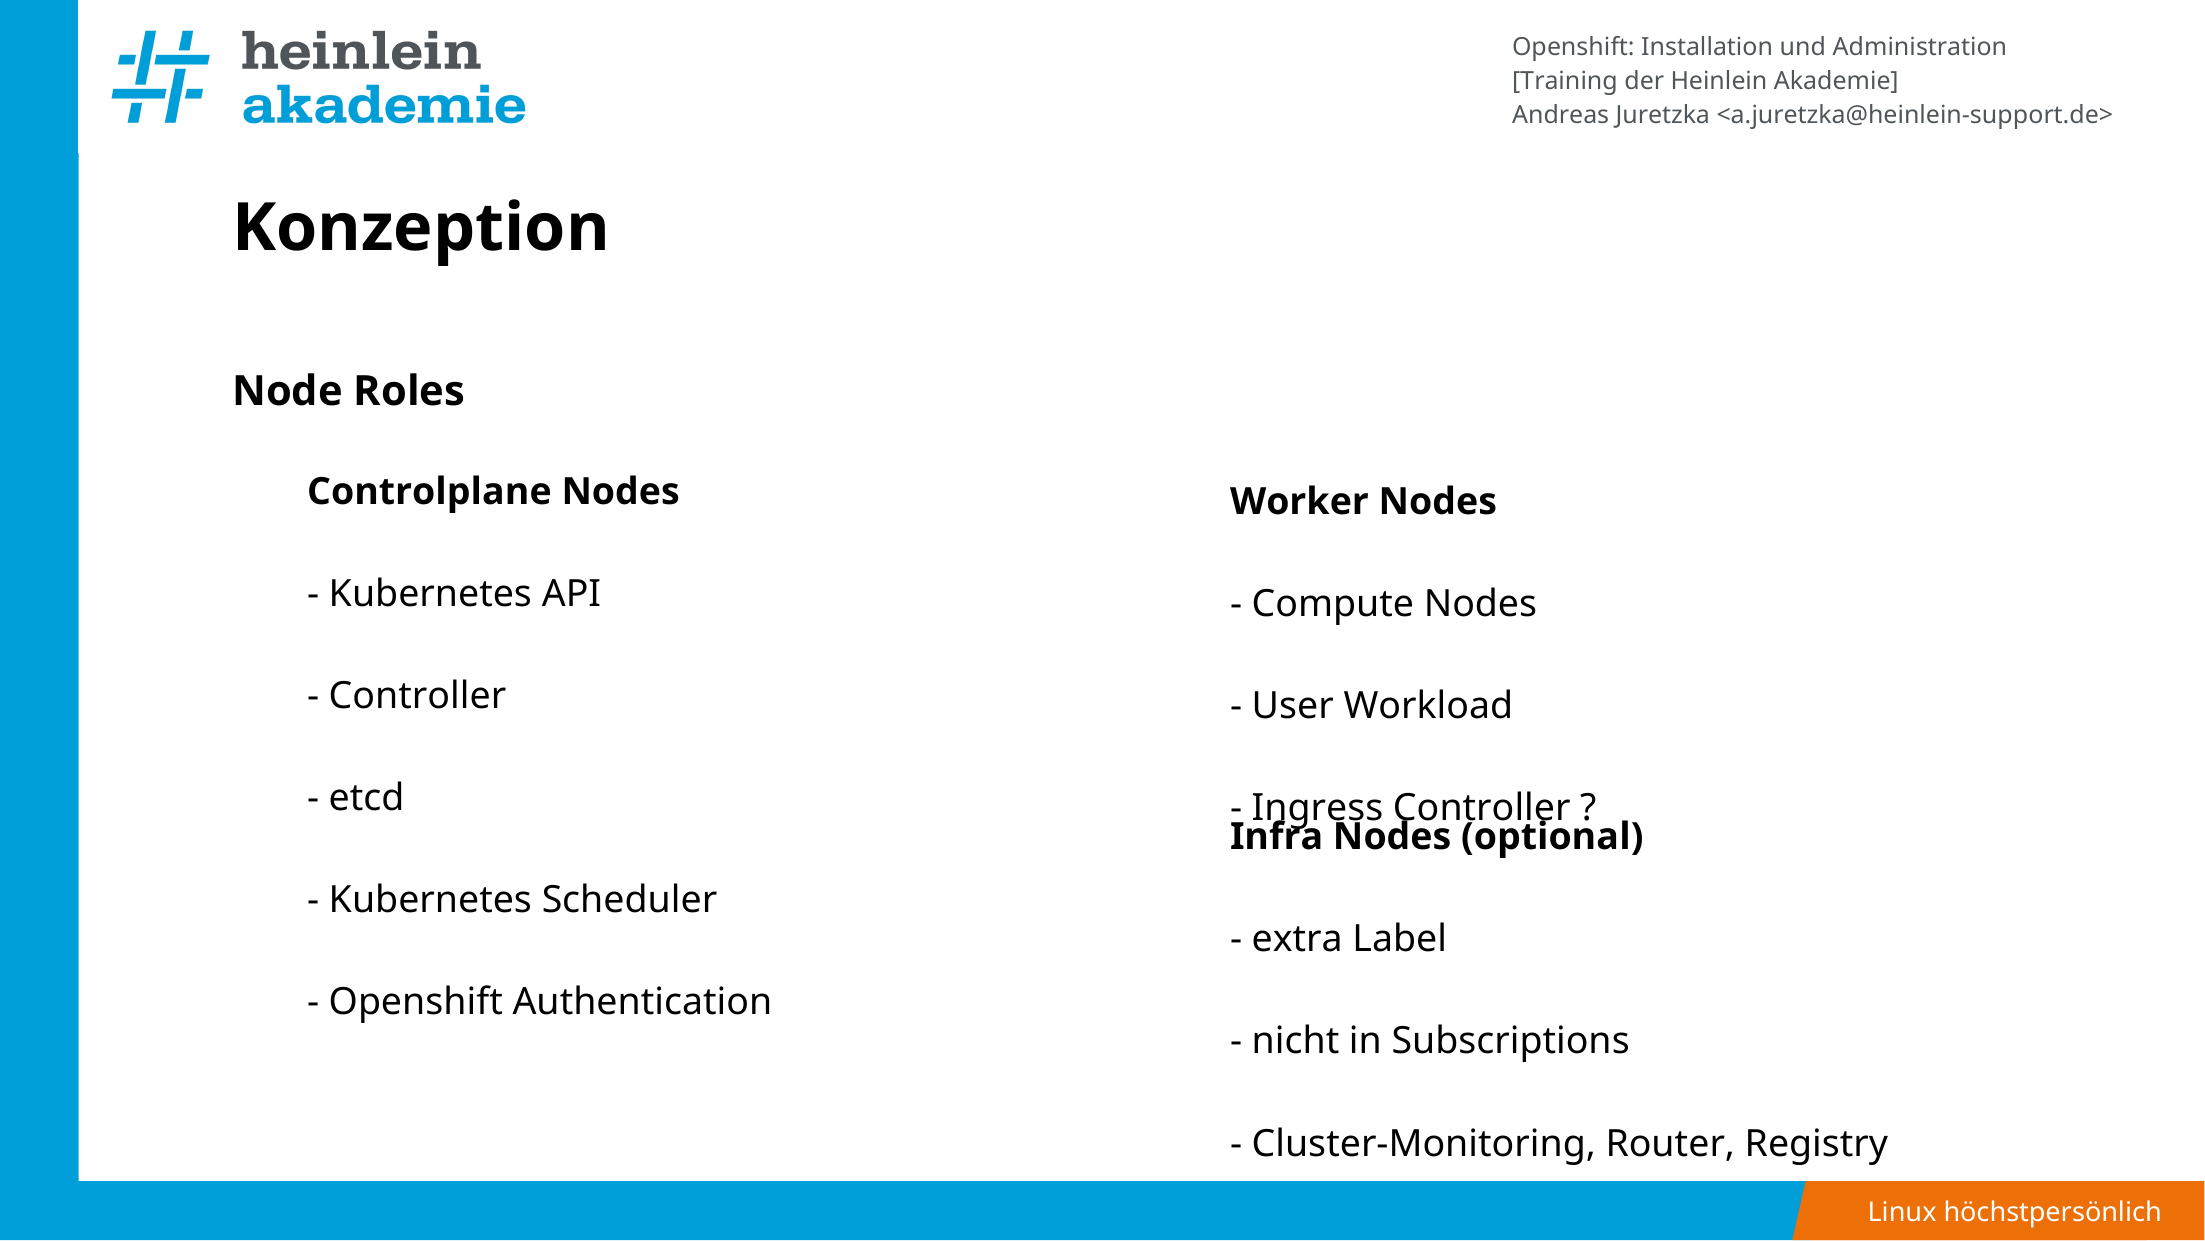

# Konzeption Node Roles
Controlplane Nodes
- Kubernetes API
- Controller
- etcd
- Kubernetes Scheduler
- Openshift Authentication
Worker Nodes
- Compute Nodes
- User Workload
- Ingress Controller ?
Infra Nodes (optional)
- extra Label
- nicht in Subscriptions
- Cluster-Monitoring, Router, Registry